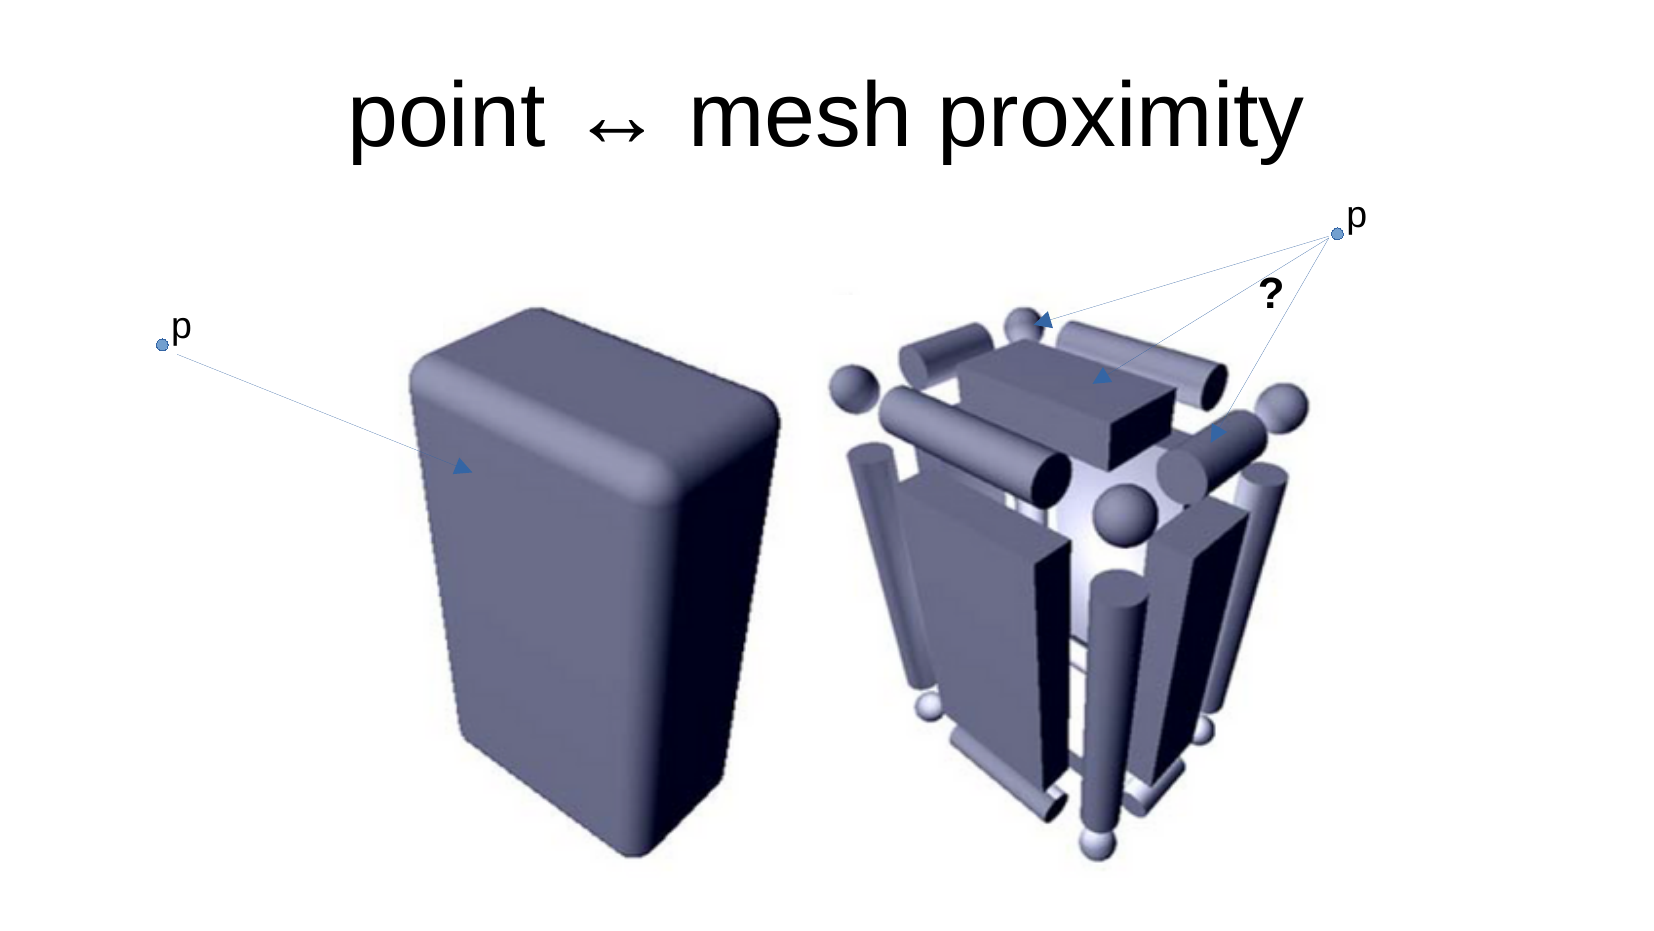

# point ↔ mesh proximity
p
?
p